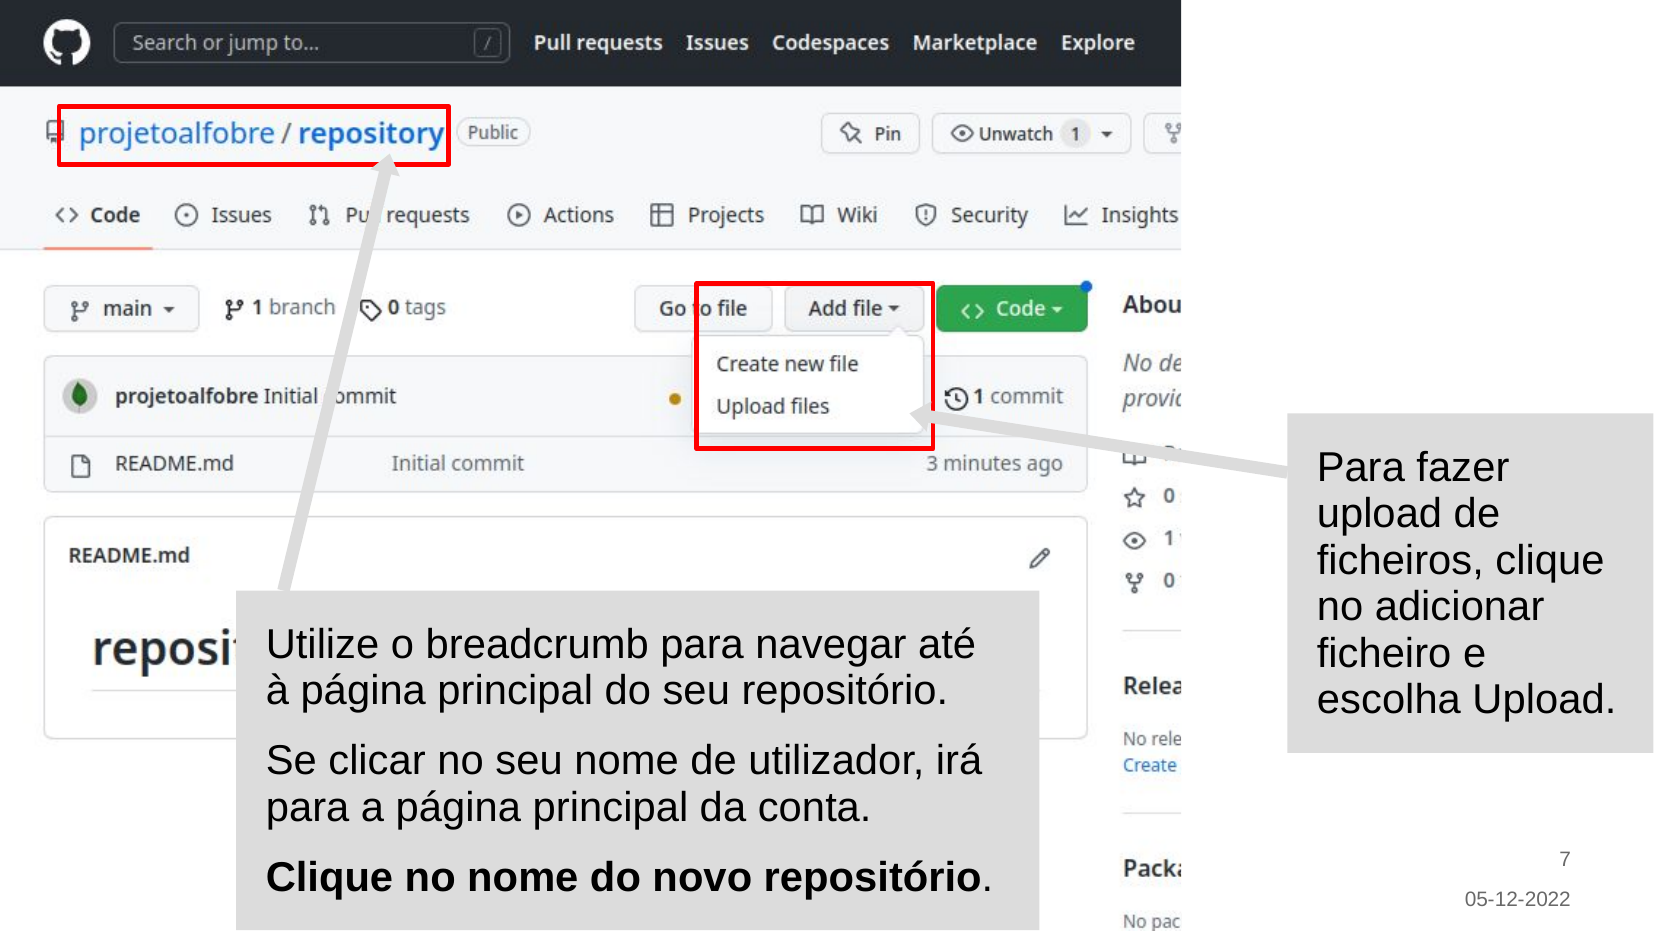

Para fazer upload de ficheiros, clique no adicionar ficheiro e escolha Upload.
# Utilize o breadcrumb para navegar até à página principal do seu repositório.
Se clicar no seu nome de utilizador, irá para a página principal da conta.
Clique no nome do novo repositório.
@ Celorico da Beira | Nelson Gonçalves
7
05-12-2022